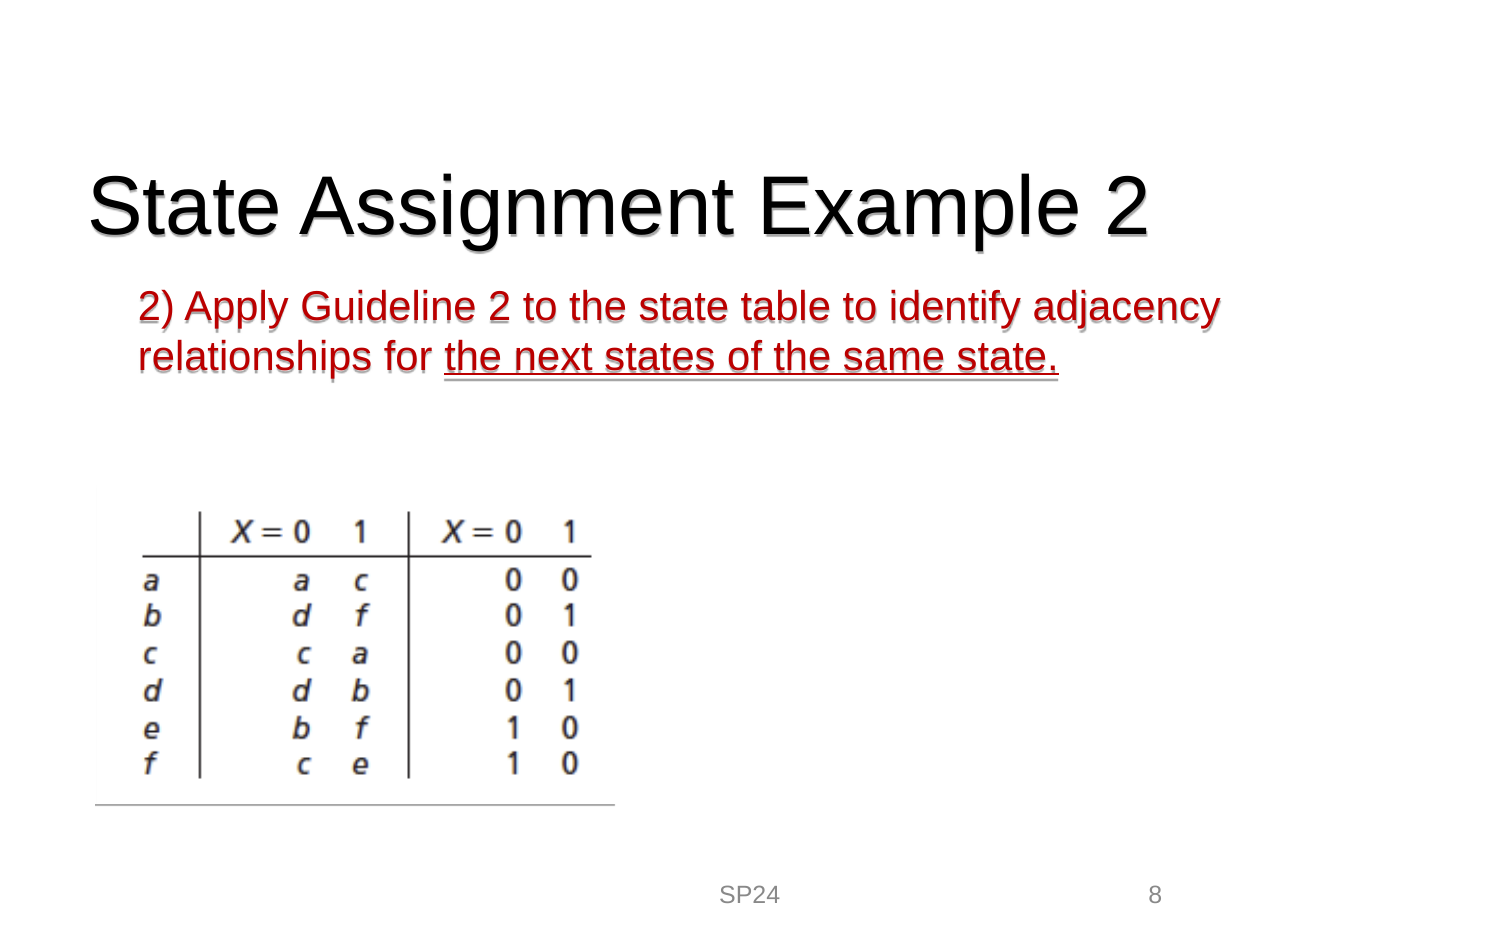

# State Assignment Example 2
2) Apply Guideline 2 to the state table to identify adjacency relationships for the next states of the same state.
SP24